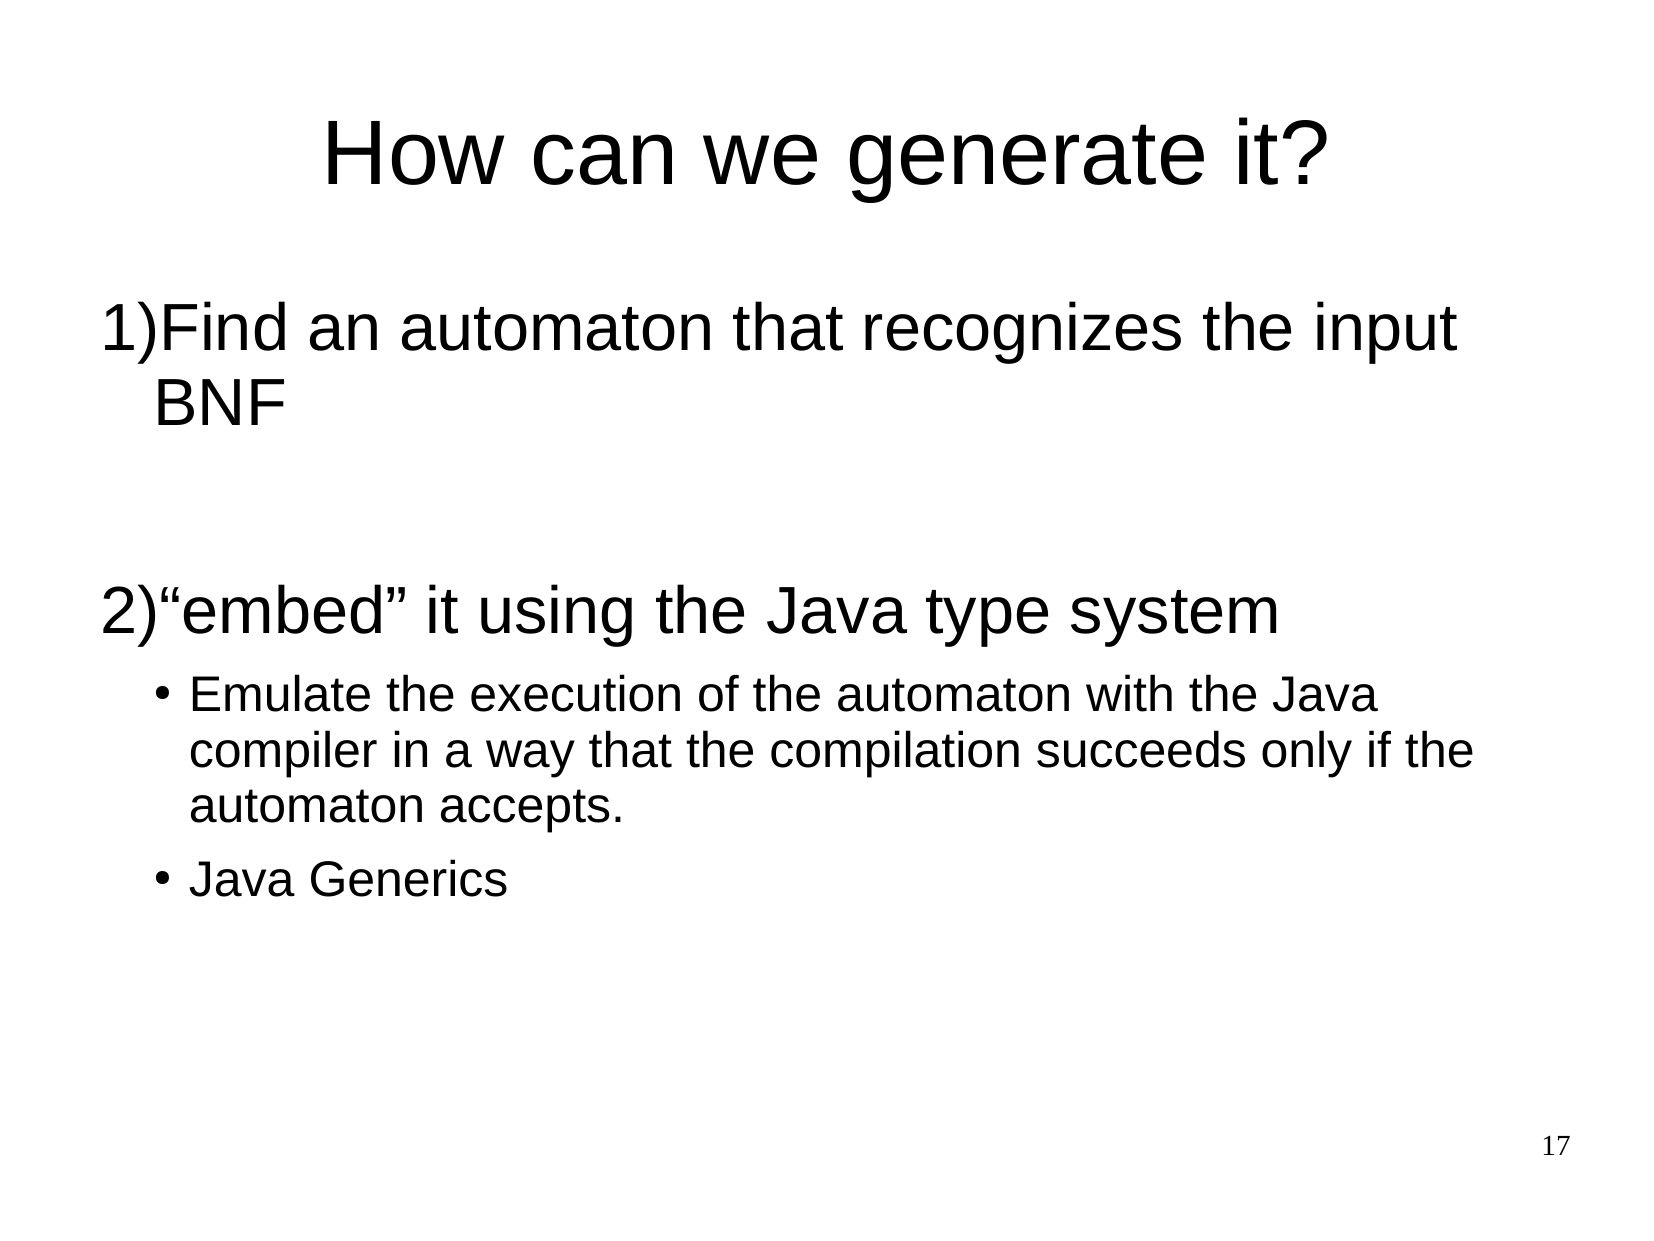

# How can we generate it?
Find an automaton that recognizes the input BNF
“embed” it using the Java type system
Emulate the execution of the automaton with the Java compiler in a way that the compilation succeeds only if the automaton accepts.
Java Generics
17